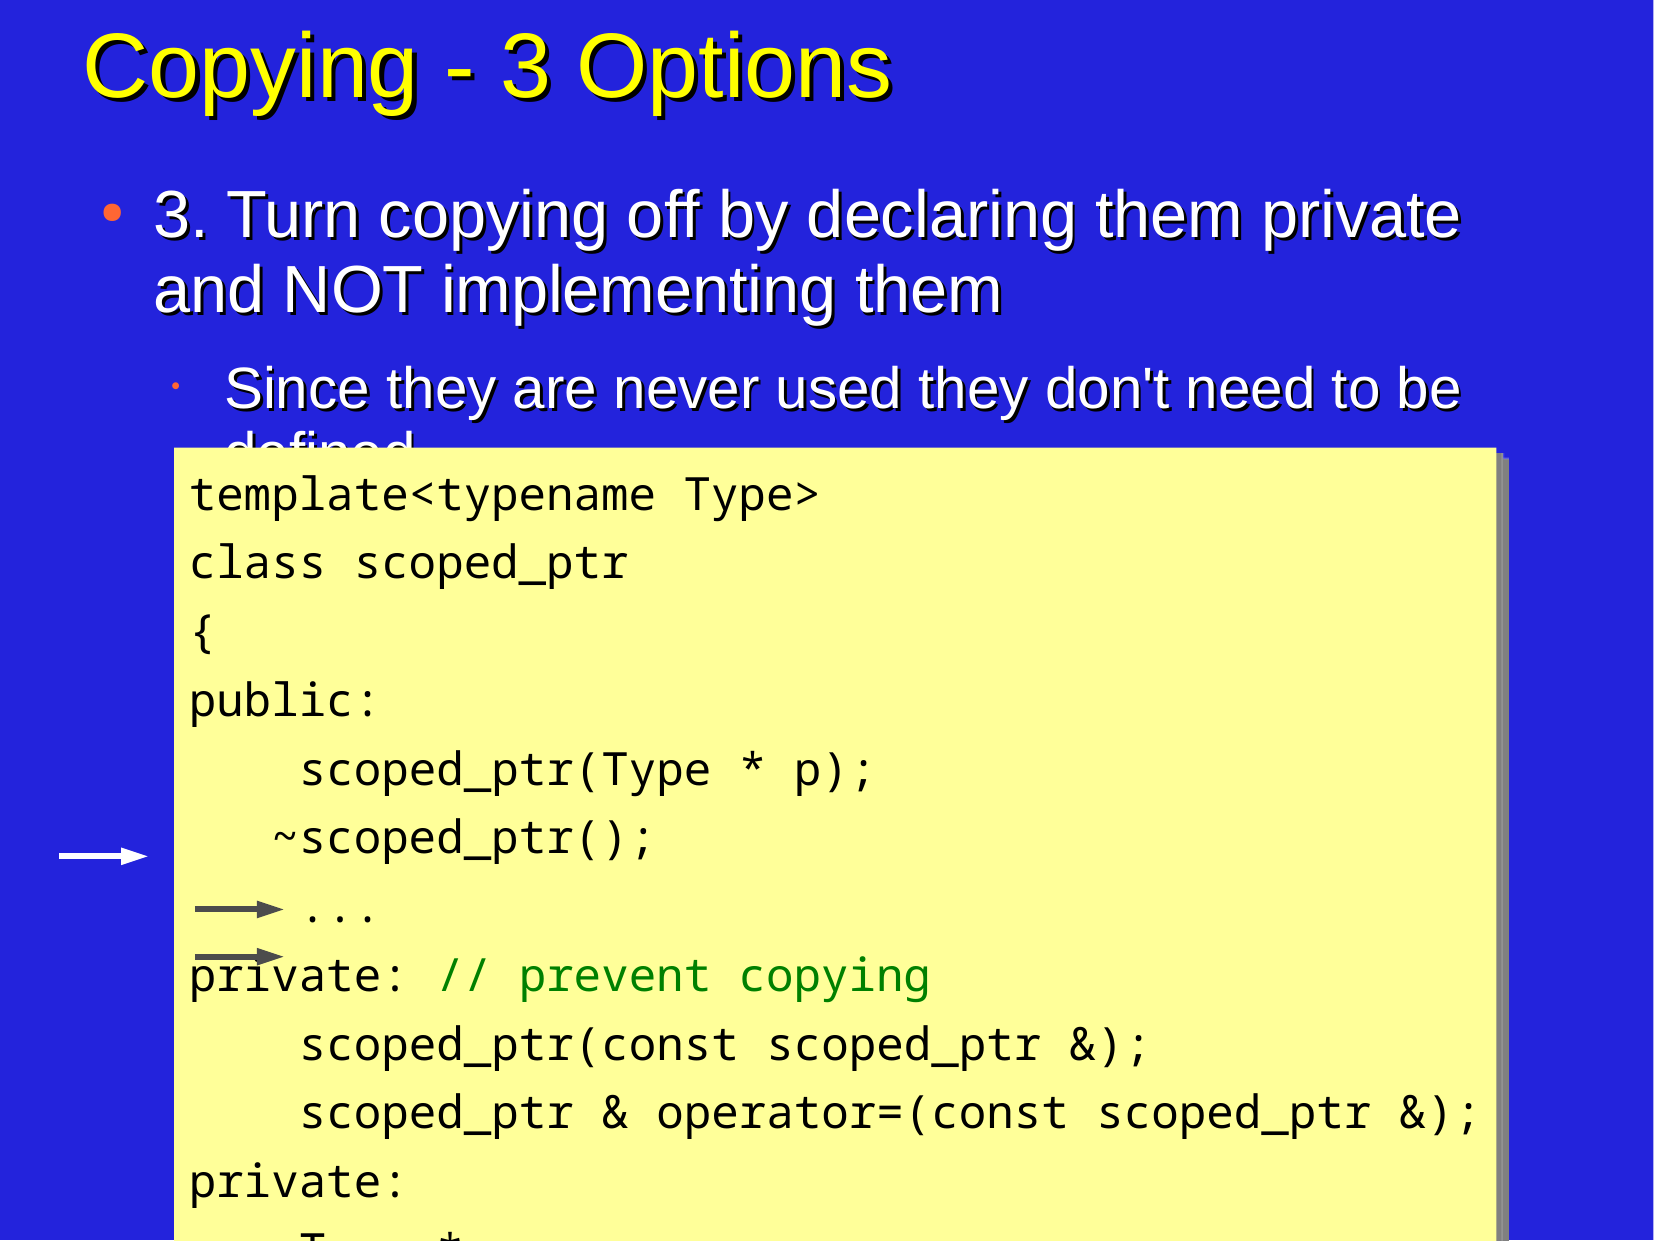

# Copying - 3 Options
3. Turn copying off by declaring them private and NOT implementing them
Since they are never used they don't need to be defined
template<typename Type>
class scoped_ptr
{
public:
 scoped_ptr(Type * p);
 ~scoped_ptr();
 ...
private: // prevent copying
 scoped_ptr(const scoped_ptr &);
 scoped_ptr & operator=(const scoped_ptr &);
private:
 Type * raw;
};